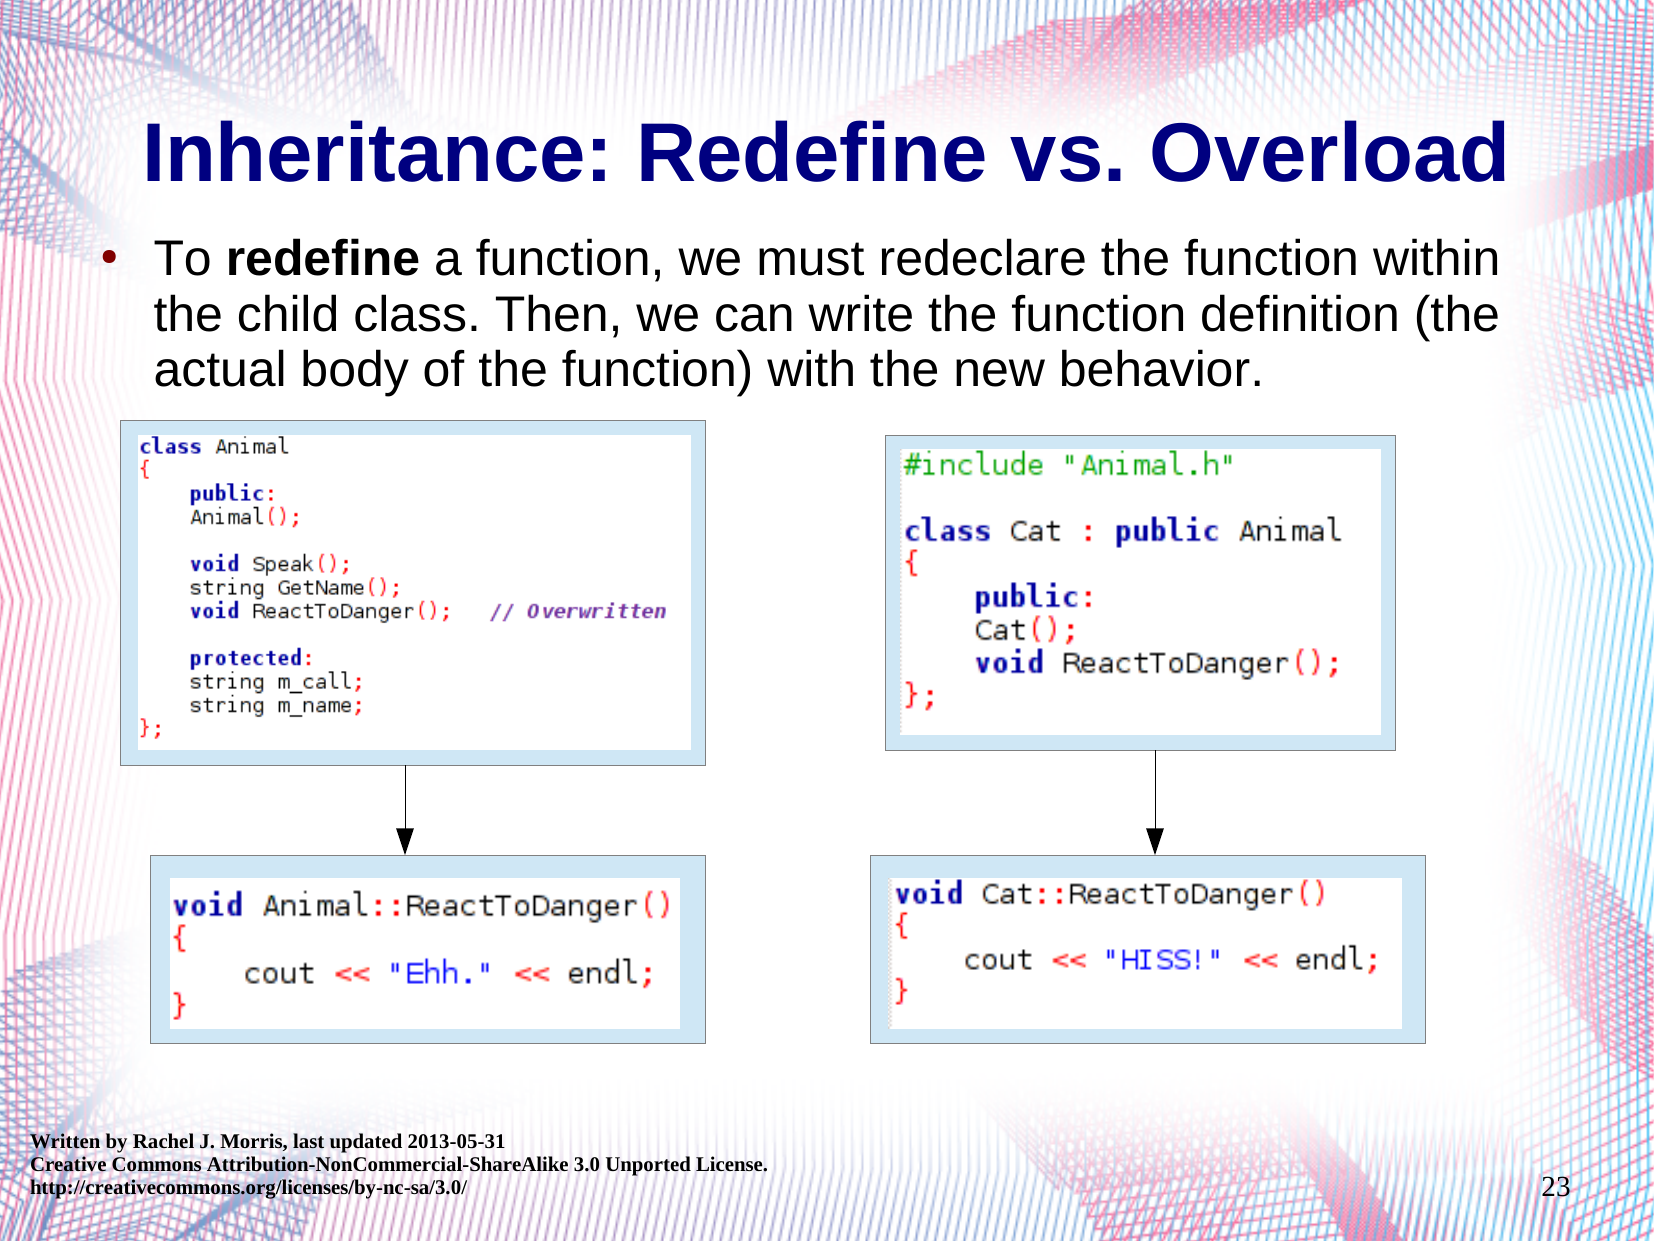

# Inheritance: Redefine vs. Overload
To redefine a function, we must redeclare the function within the child class. Then, we can write the function definition (the actual body of the function) with the new behavior.
23